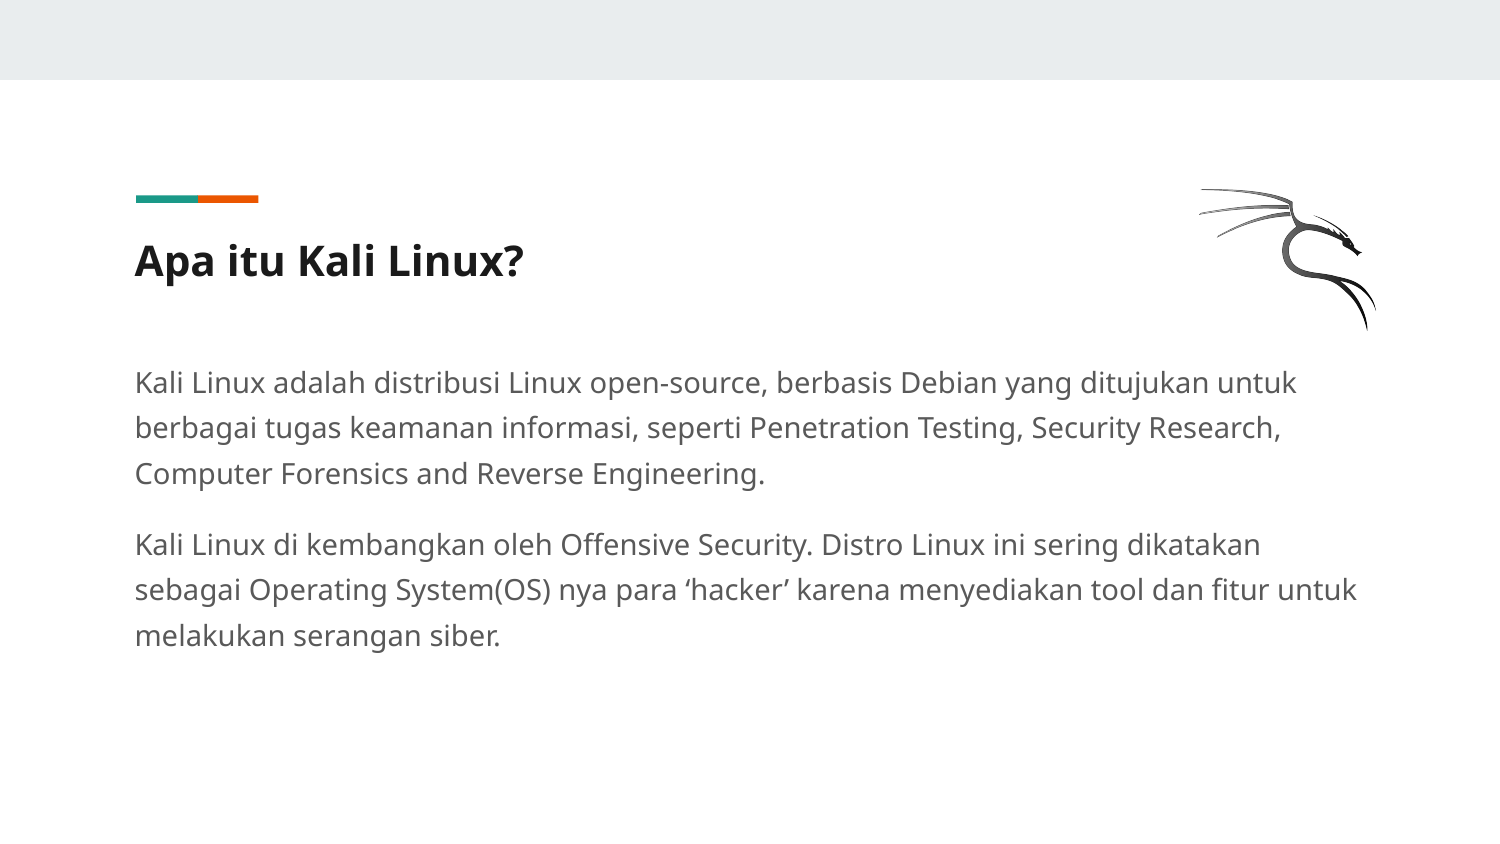

# Apa itu Kali Linux?
Kali Linux adalah distribusi Linux open-source, berbasis Debian yang ditujukan untuk berbagai tugas keamanan informasi, seperti Penetration Testing, Security Research, Computer Forensics and Reverse Engineering.
Kali Linux di kembangkan oleh Offensive Security. Distro Linux ini sering dikatakan sebagai Operating System(OS) nya para ‘hacker’ karena menyediakan tool dan fitur untuk melakukan serangan siber.